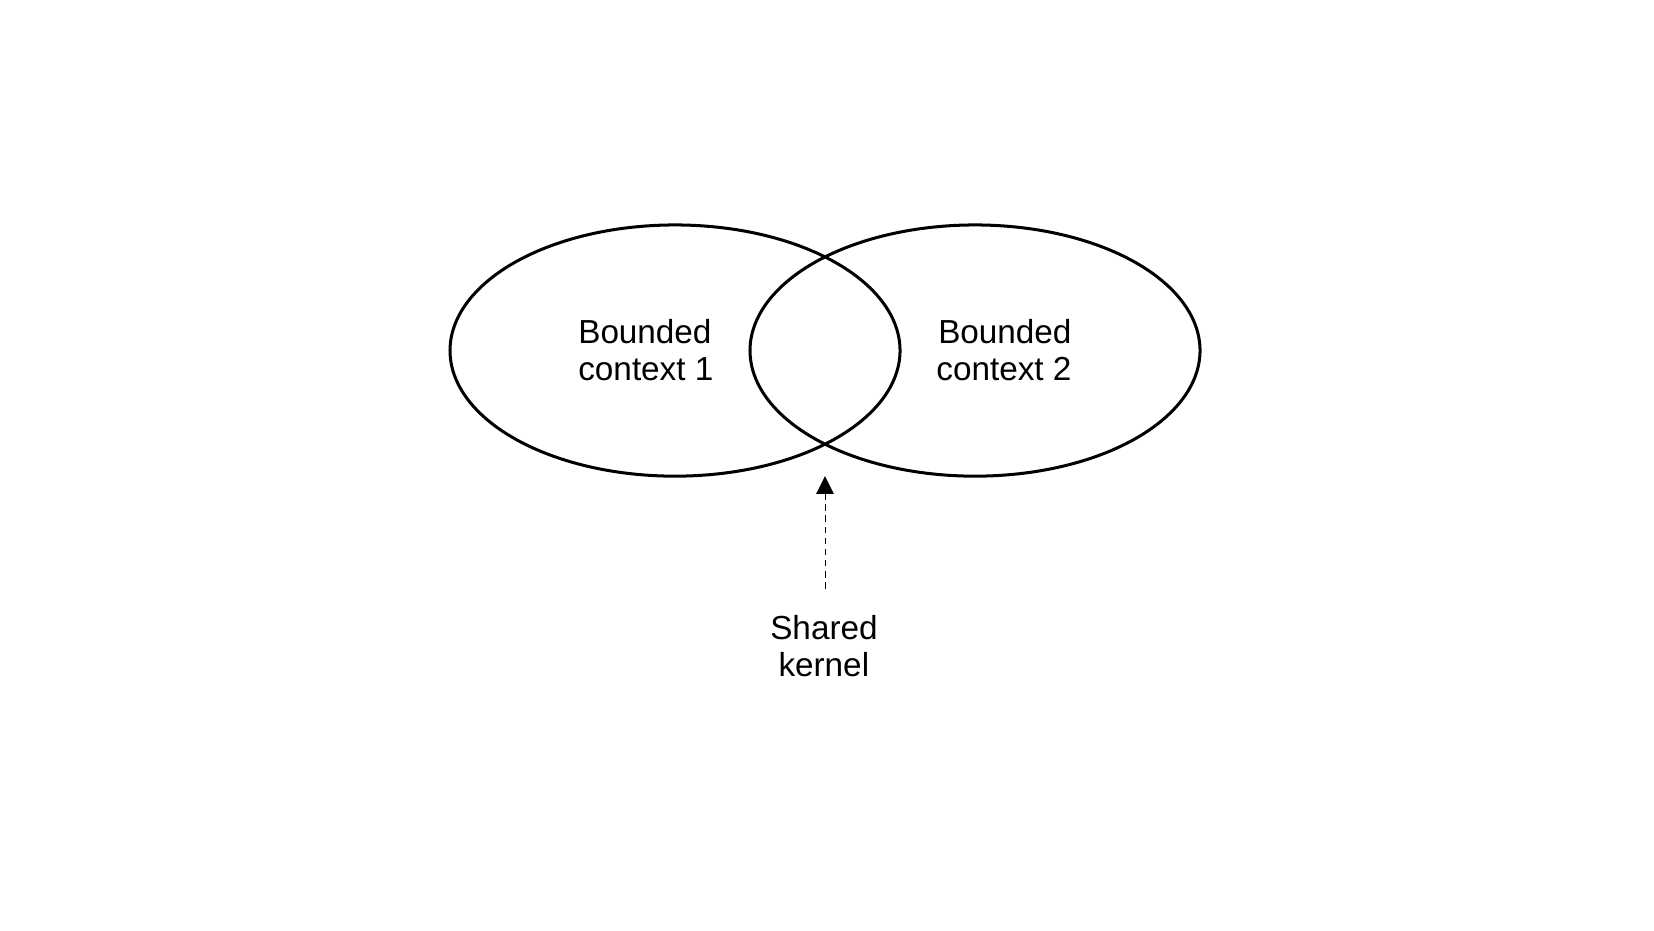

Bounded
 context 1
Bounded
context 2
Shared
kernel